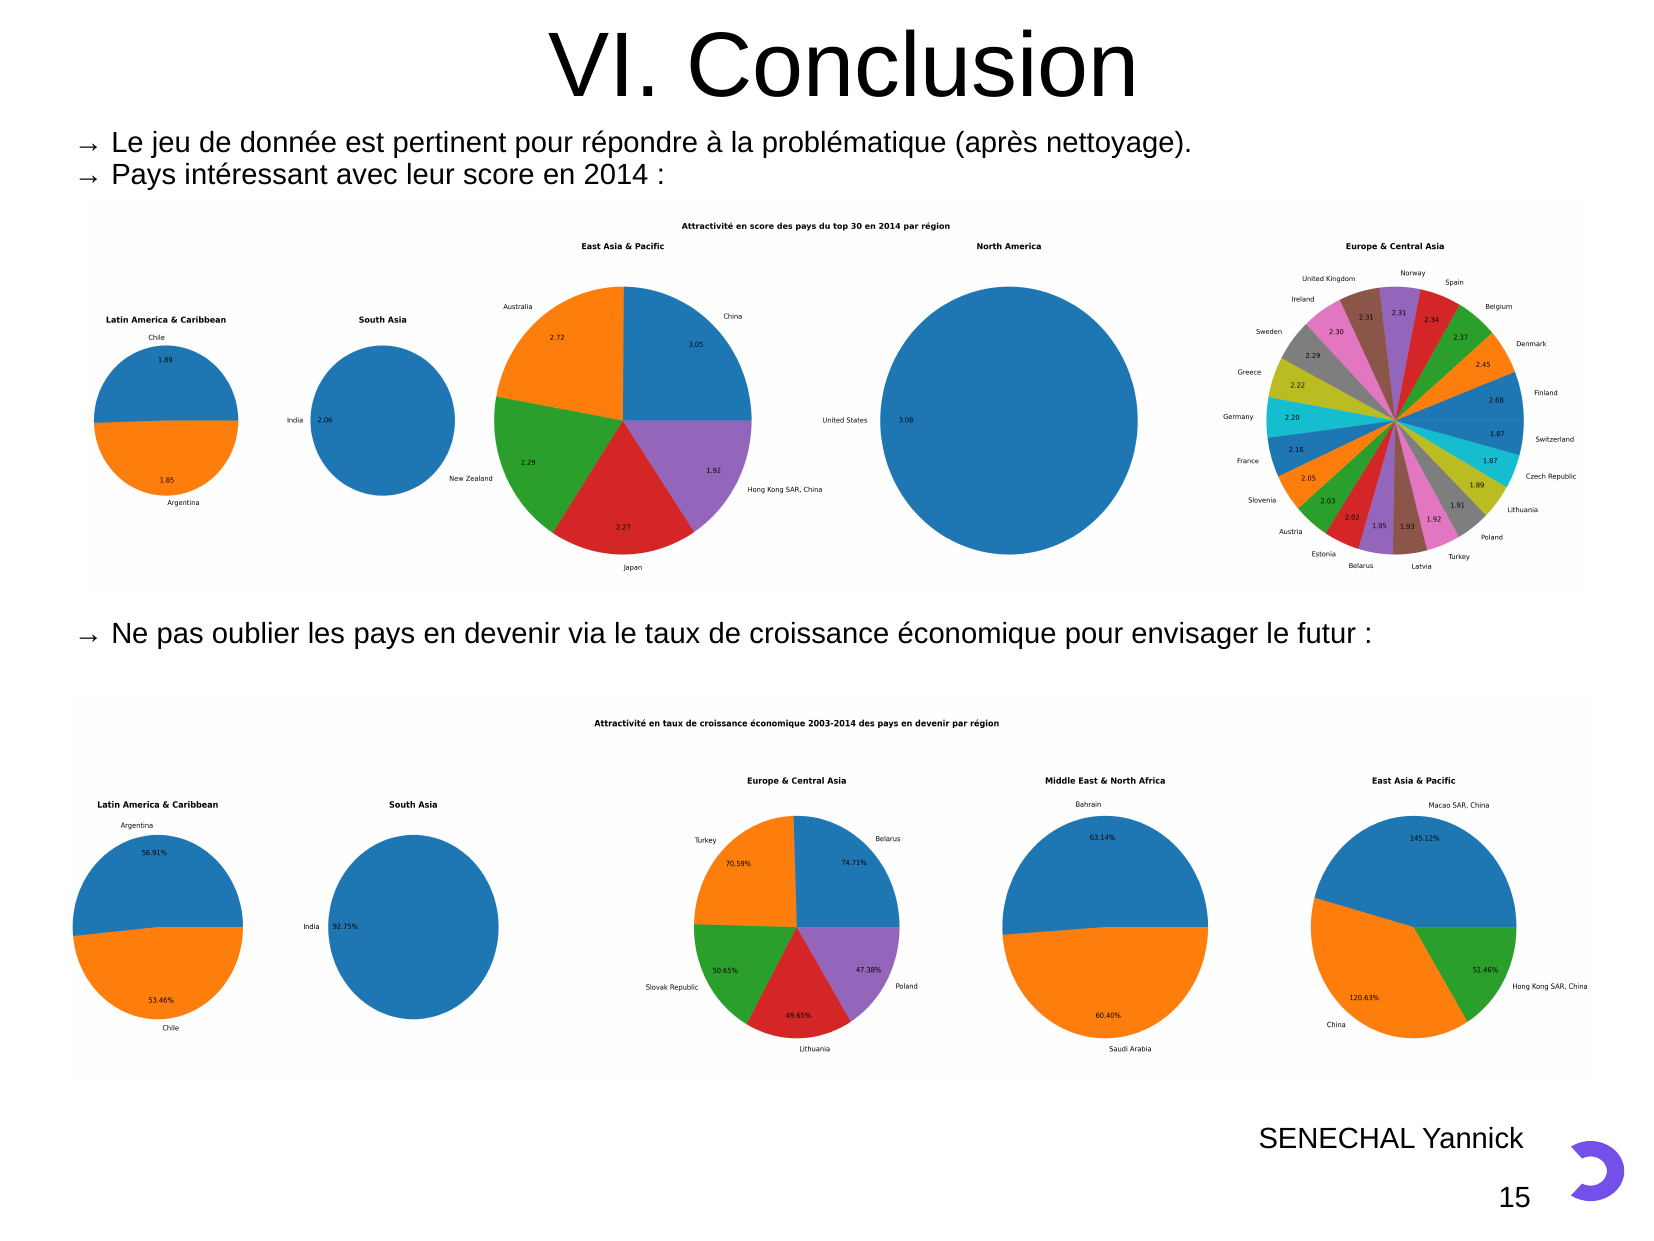

# VI. Conclusion
→ Le jeu de donnée est pertinent pour répondre à la problématique (après nettoyage).
→ Pays intéressant avec leur score en 2014 :
→ Ne pas oublier les pays en devenir via le taux de croissance économique pour envisager le futur :
SENECHAL Yannick
15